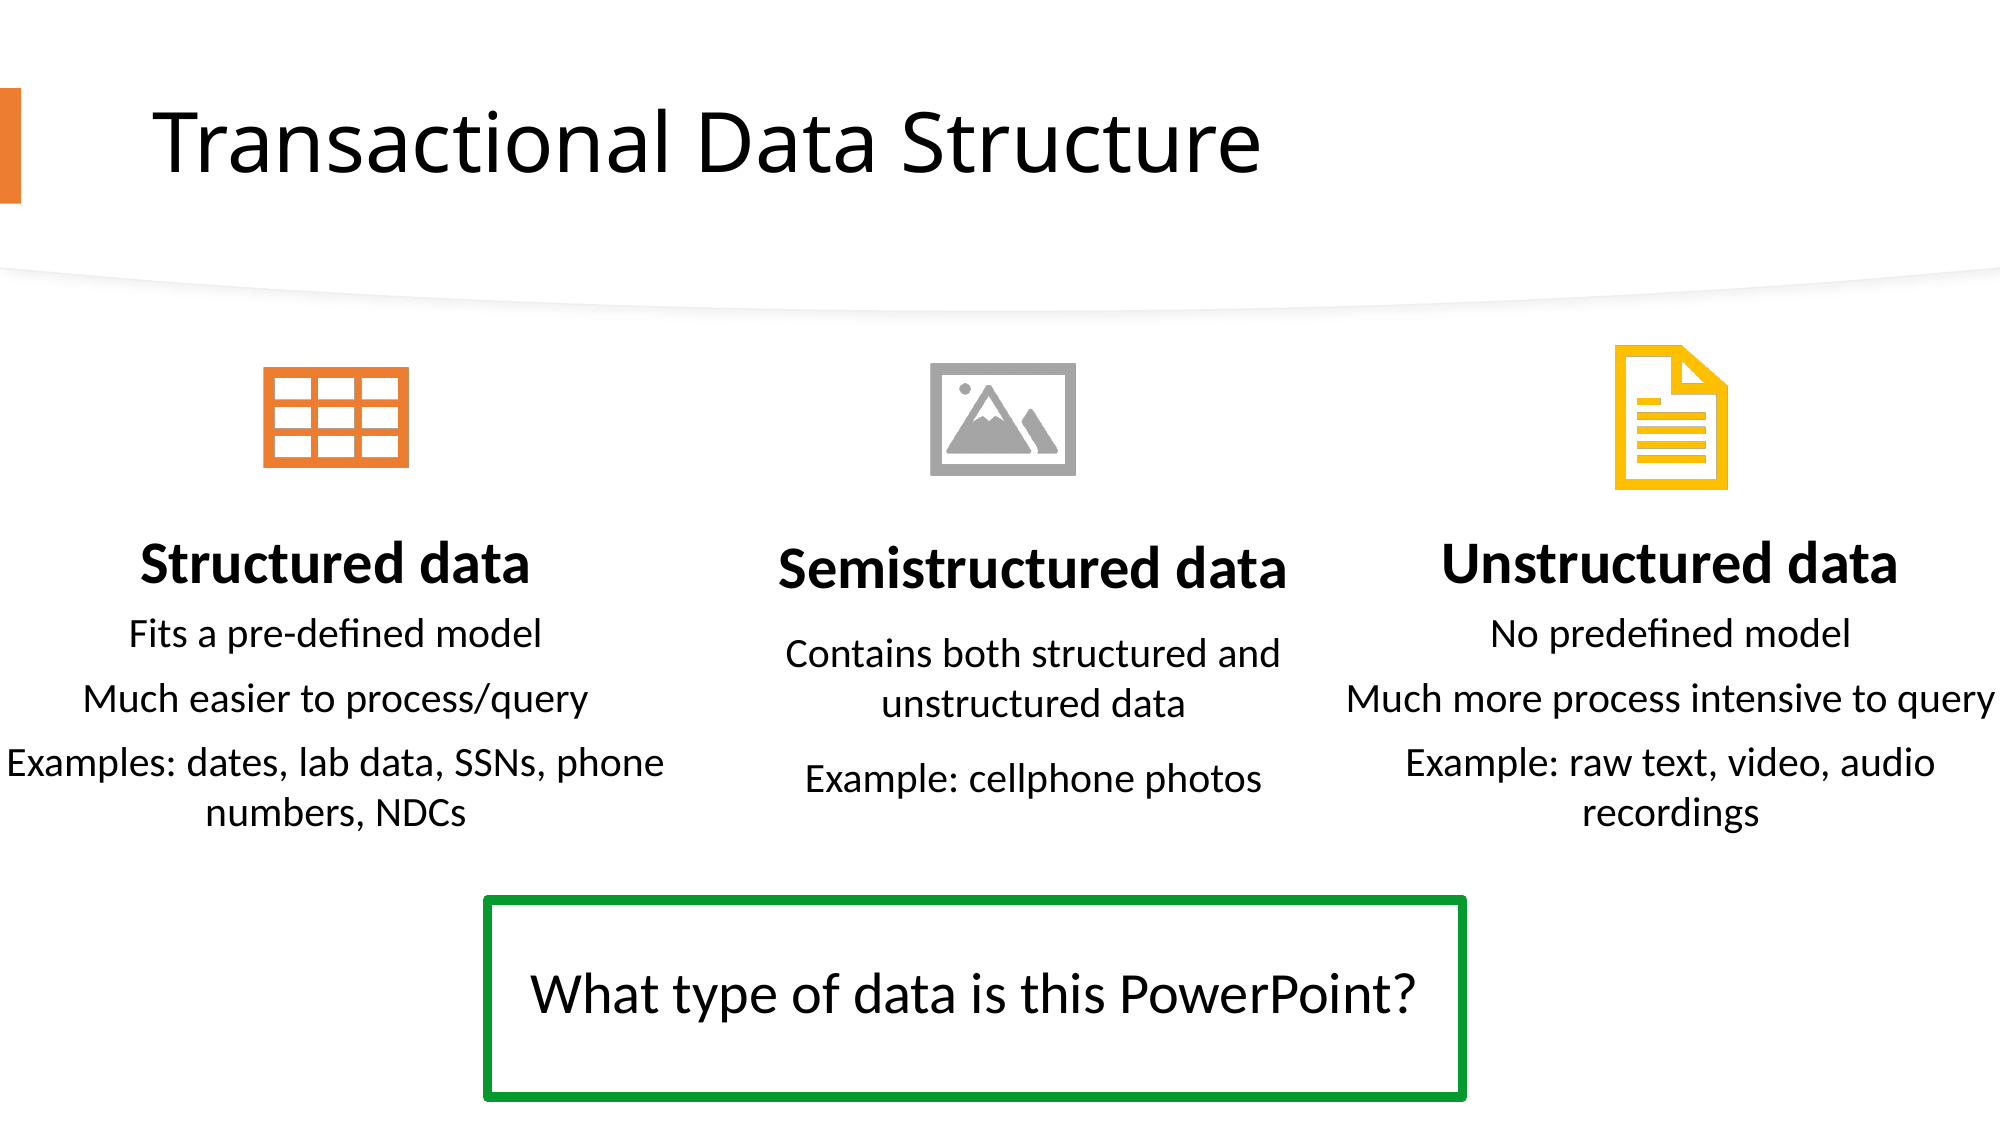

# Transactional Data Structure
Structured data
Unstructured data
Fits a pre-defined model
Much easier to process/query
Examples: dates, lab data, SSNs, phone numbers, NDCs
No predefined model
Much more process intensive to query
Example: raw text, video, audio recordings
Semistructured data
Contains both structured and unstructured data
Example: cellphone photos
What type of data is this PowerPoint?